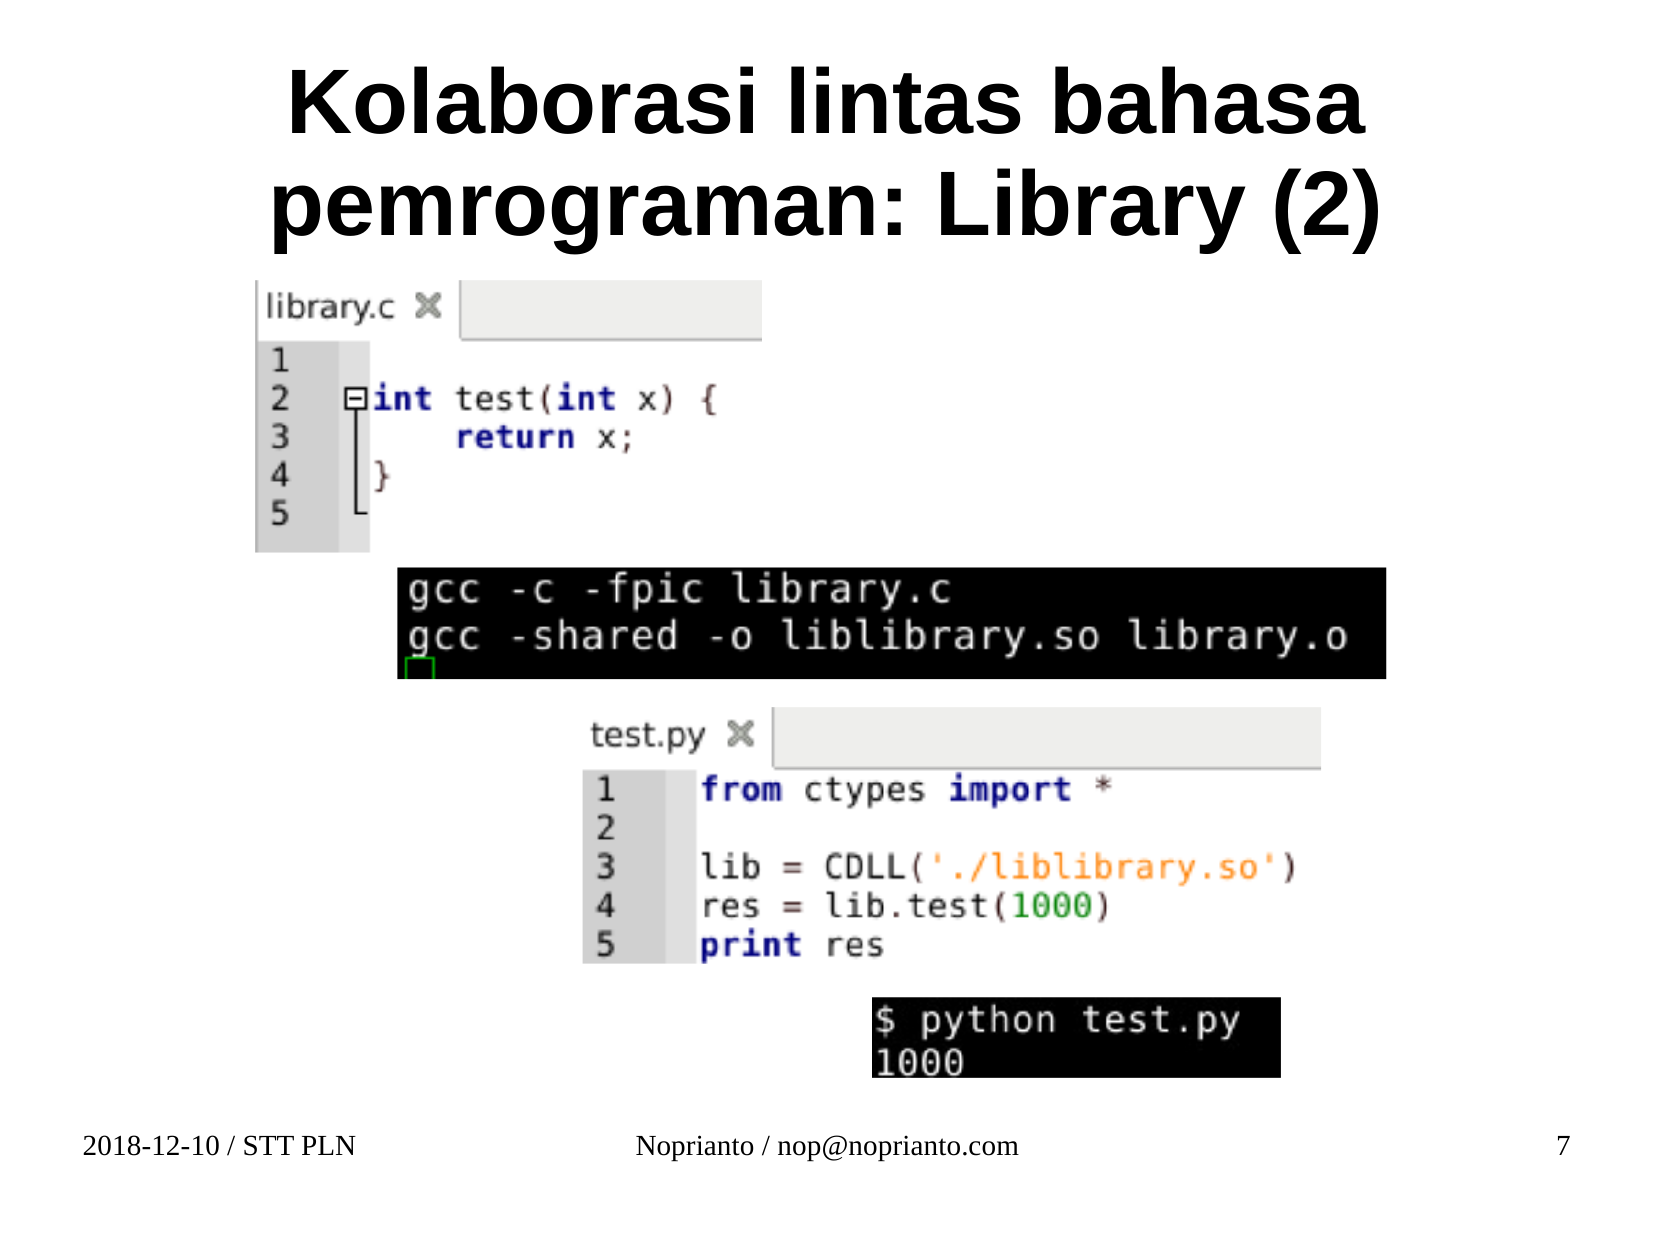

# Kolaborasi lintas bahasa pemrograman: Library (2)
2018-12-10 / STT PLN
Noprianto / nop@noprianto.com
7